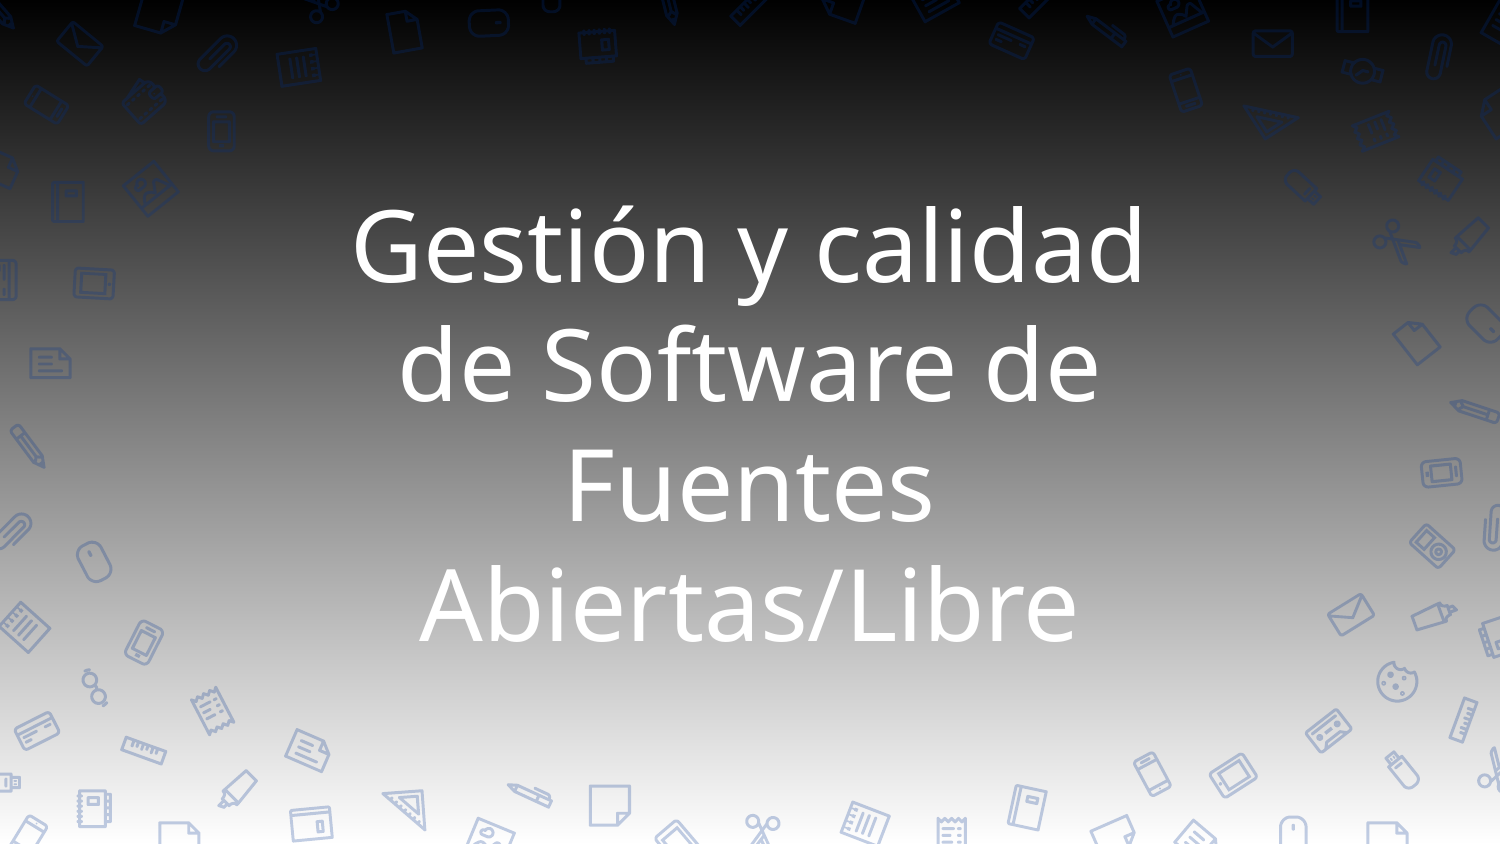

# Gestión y calidad de Software de Fuentes Abiertas/Libre